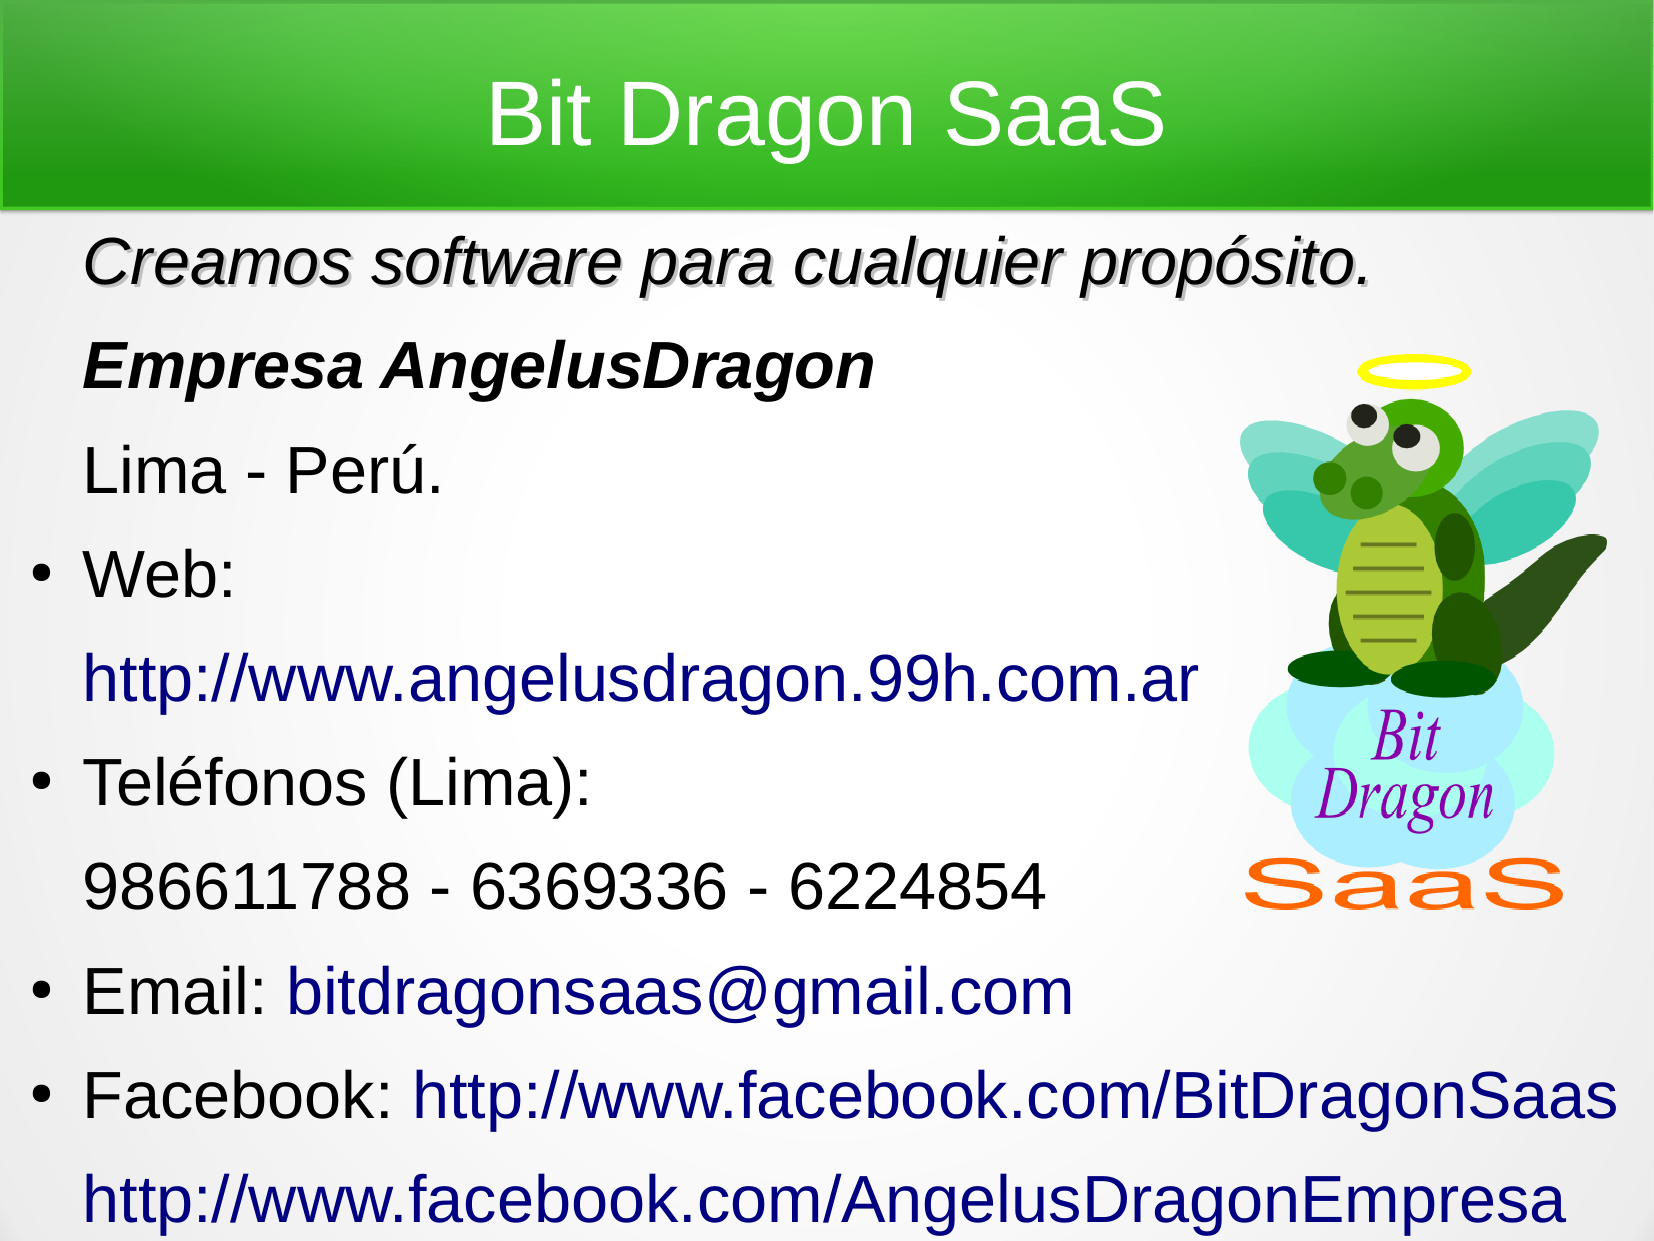

# Bit Dragon SaaS
Creamos software para cualquier propósito.
Empresa AngelusDragon
Lima - Perú.
Web:
http://www.angelusdragon.99h.com.ar
Teléfonos (Lima):
986611788 - 6369336 - 6224854
Email: bitdragonsaas@gmail.com
Facebook: http://www.facebook.com/BitDragonSaas
http://www.facebook.com/AngelusDragonEmpresa